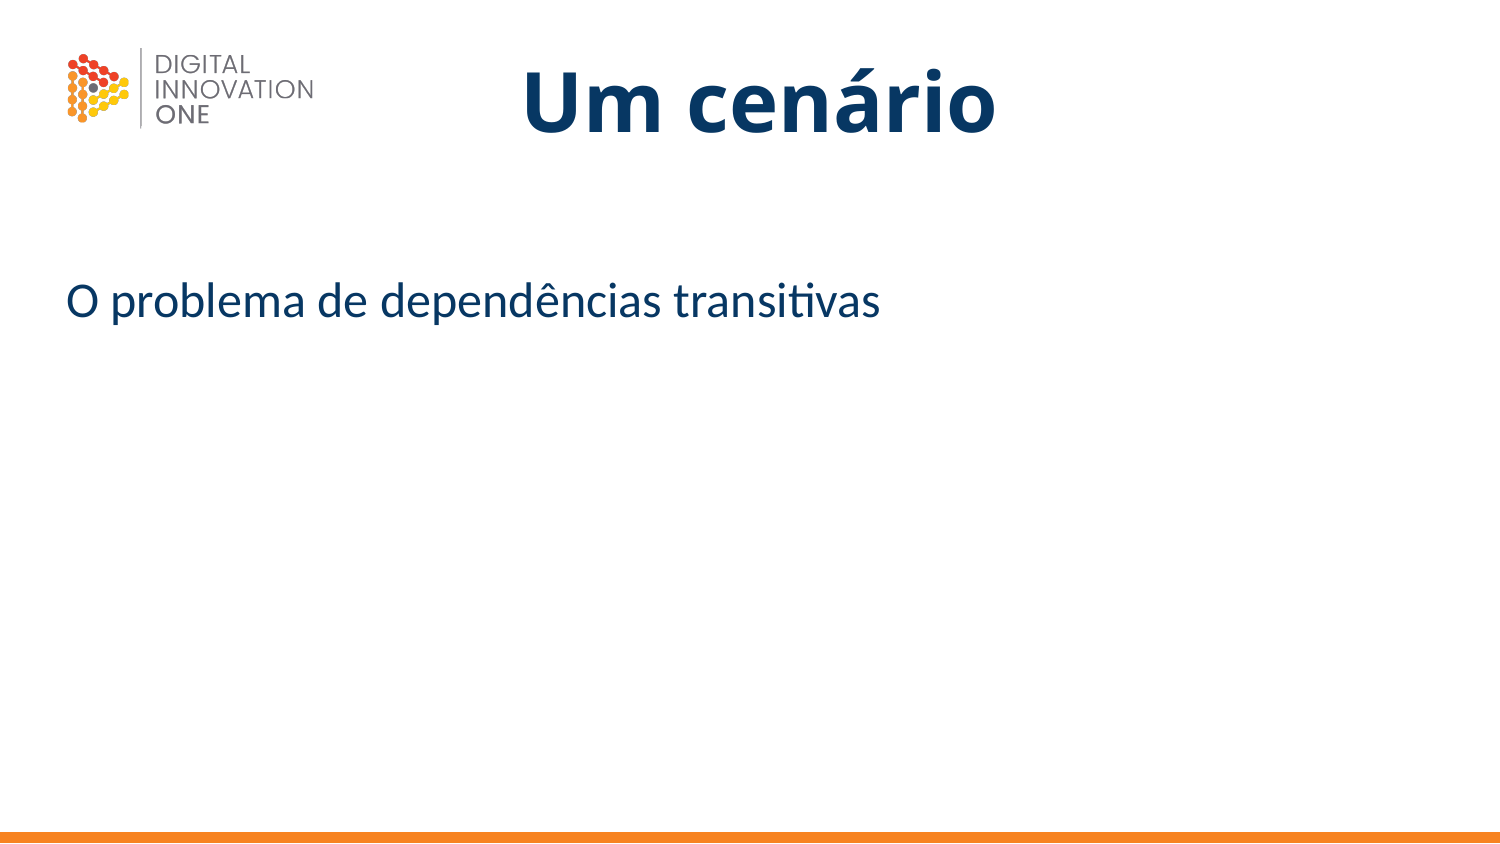

# Um cenário
O problema de dependências transitivas